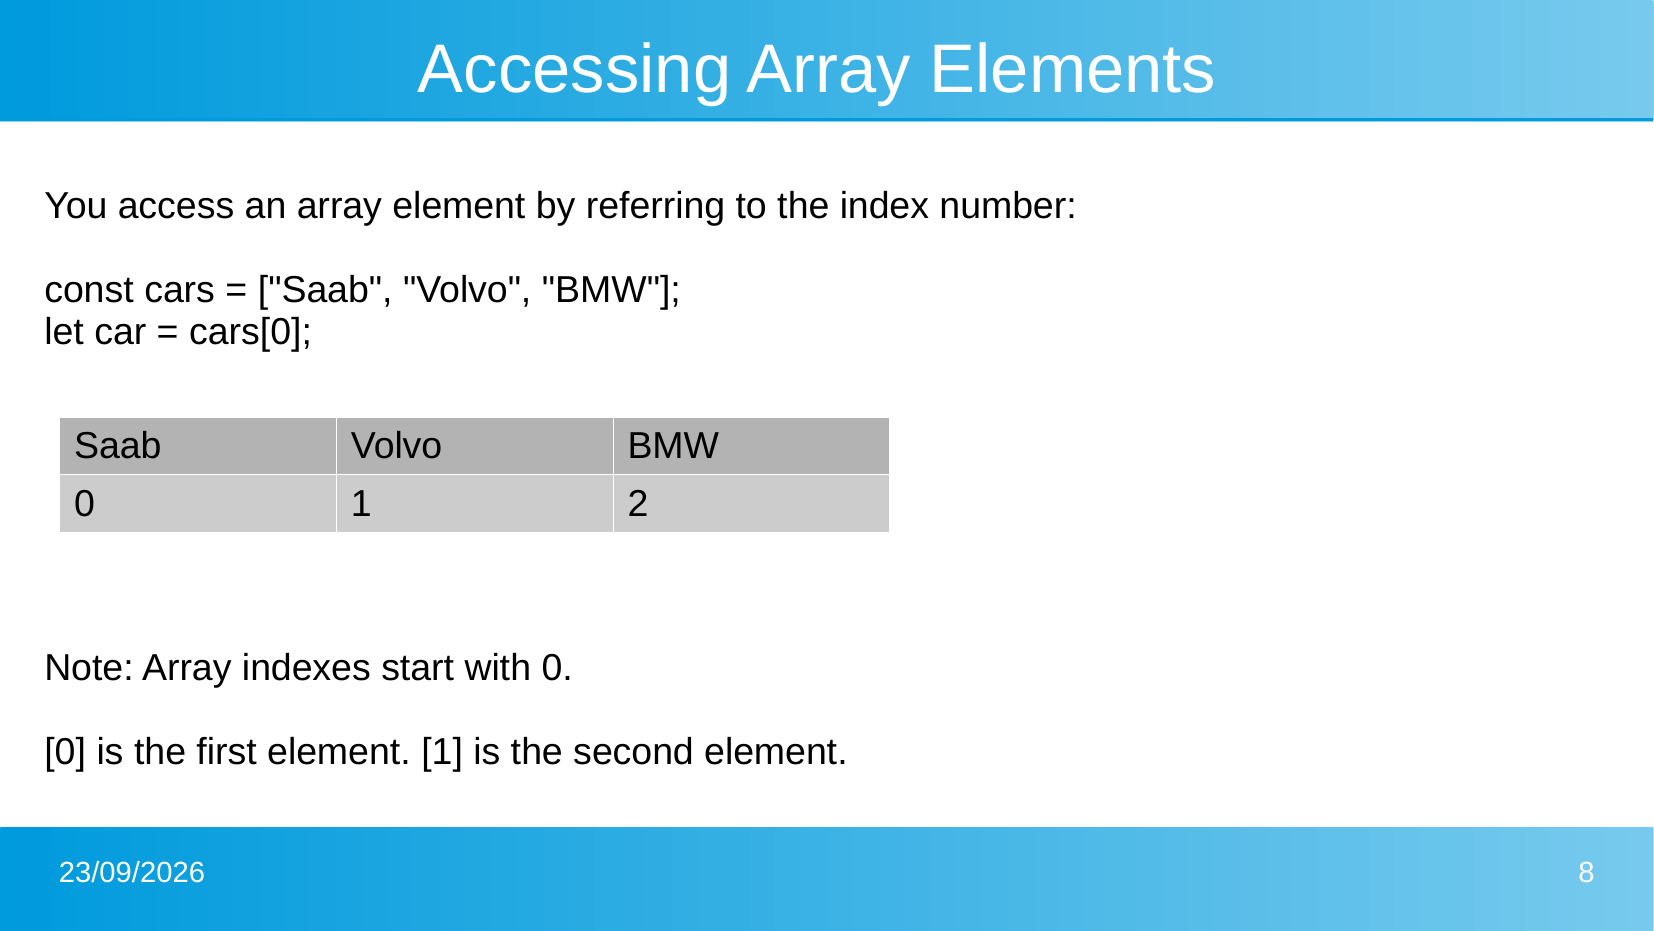

# Accessing Array Elements
You access an array element by referring to the index number:
const cars = ["Saab", "Volvo", "BMW"];
let car = cars[0];
Note: Array indexes start with 0.
[0] is the first element. [1] is the second element.
| Saab | Volvo | BMW |
| --- | --- | --- |
| 0 | 1 | 2 |
8